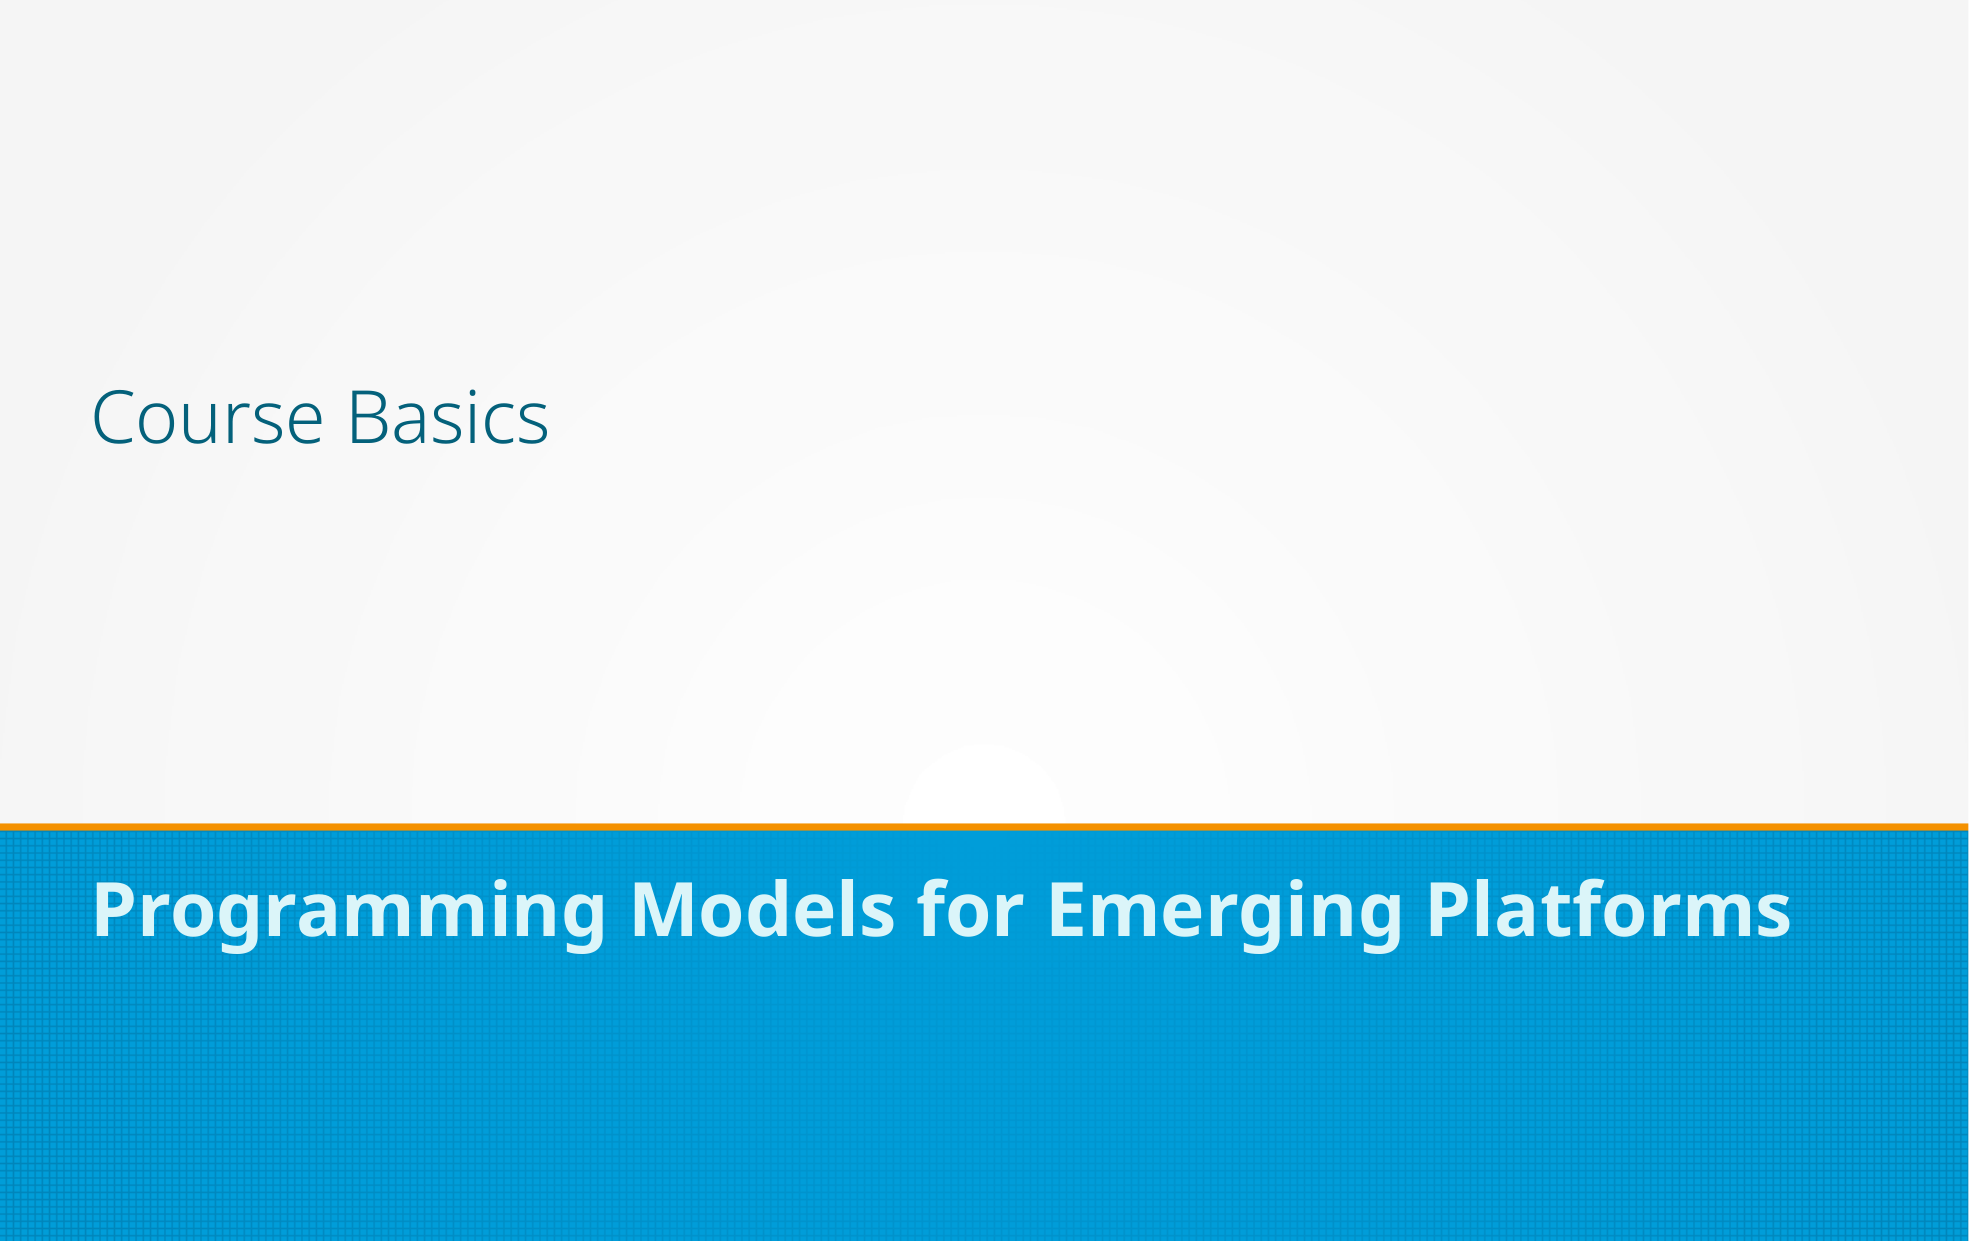

# Course Basics
Programming Models for Emerging Platforms